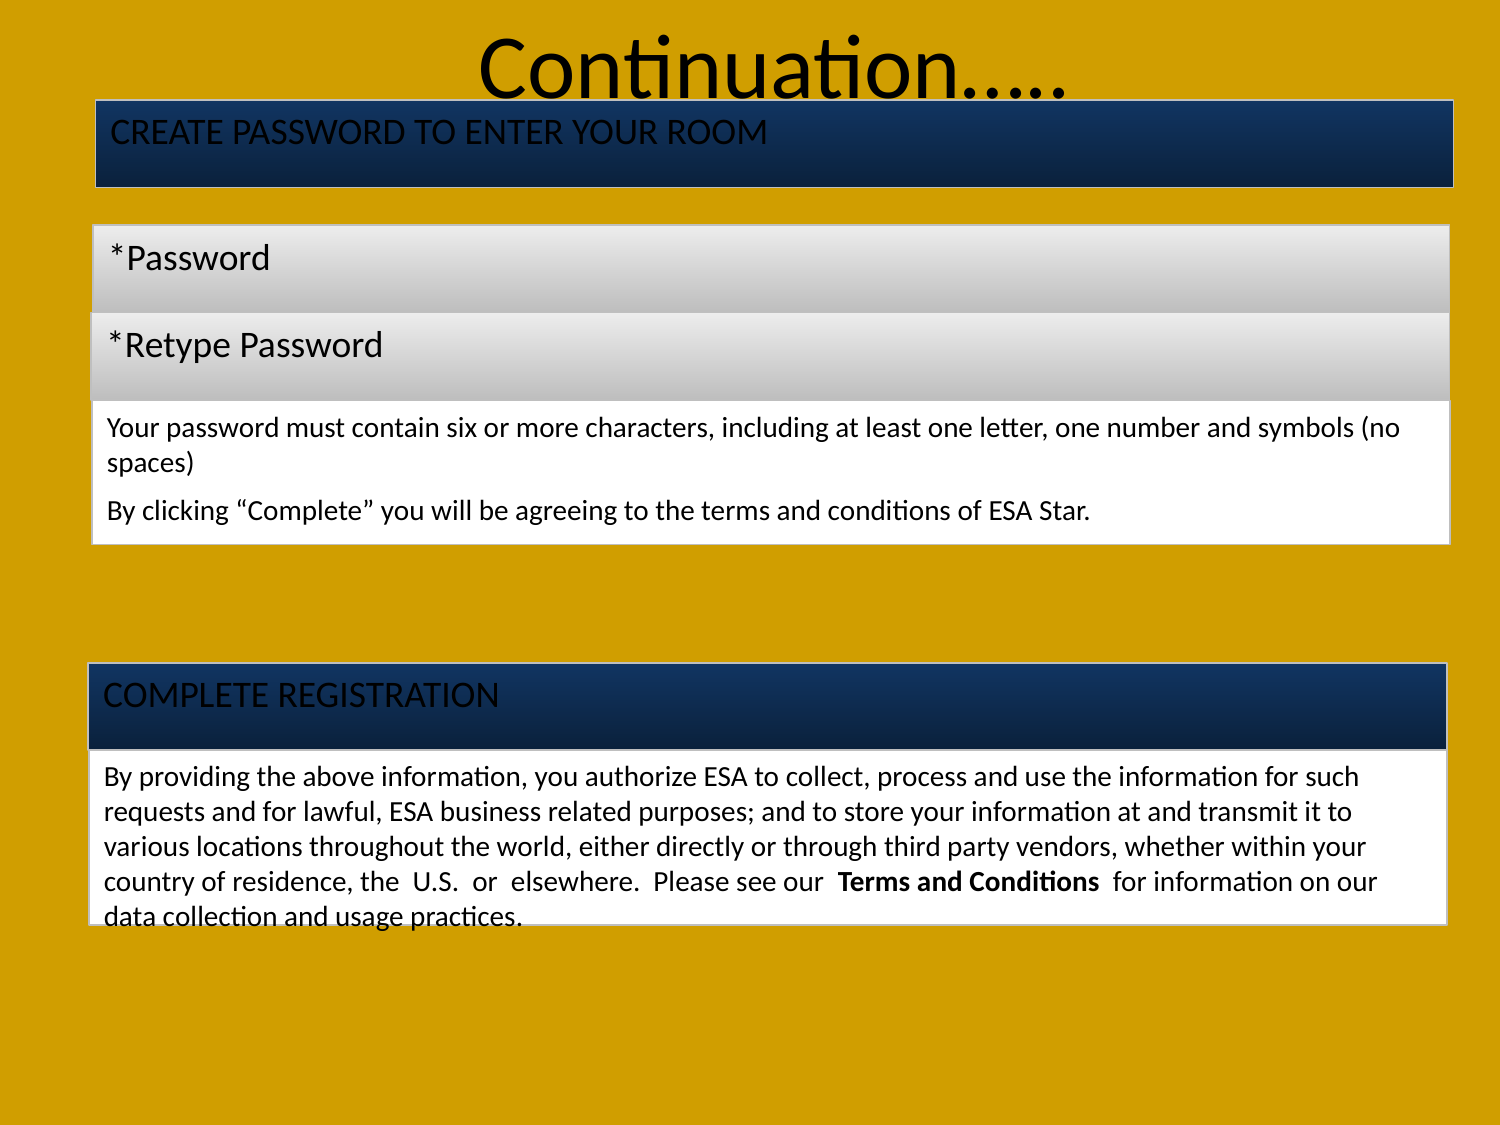

# Continuation…..
CREATE PASSWORD TO ENTER YOUR ROOM
*Password
*Retype Password
Your password must contain six or more characters, including at least one letter, one number and symbols (no spaces)
By clicking “Complete” you will be agreeing to the terms and conditions of ESA Star.
COMPLETE REGISTRATION
By providing the above information, you authorize ESA to collect, process and use the information for such requests and for lawful, ESA business related purposes; and to store your information at and transmit it to various locations throughout the world, either directly or through third party vendors, whether within your country of residence, the U.S. or elsewhere. Please see our Terms and Conditions for information on our data collection and usage practices.